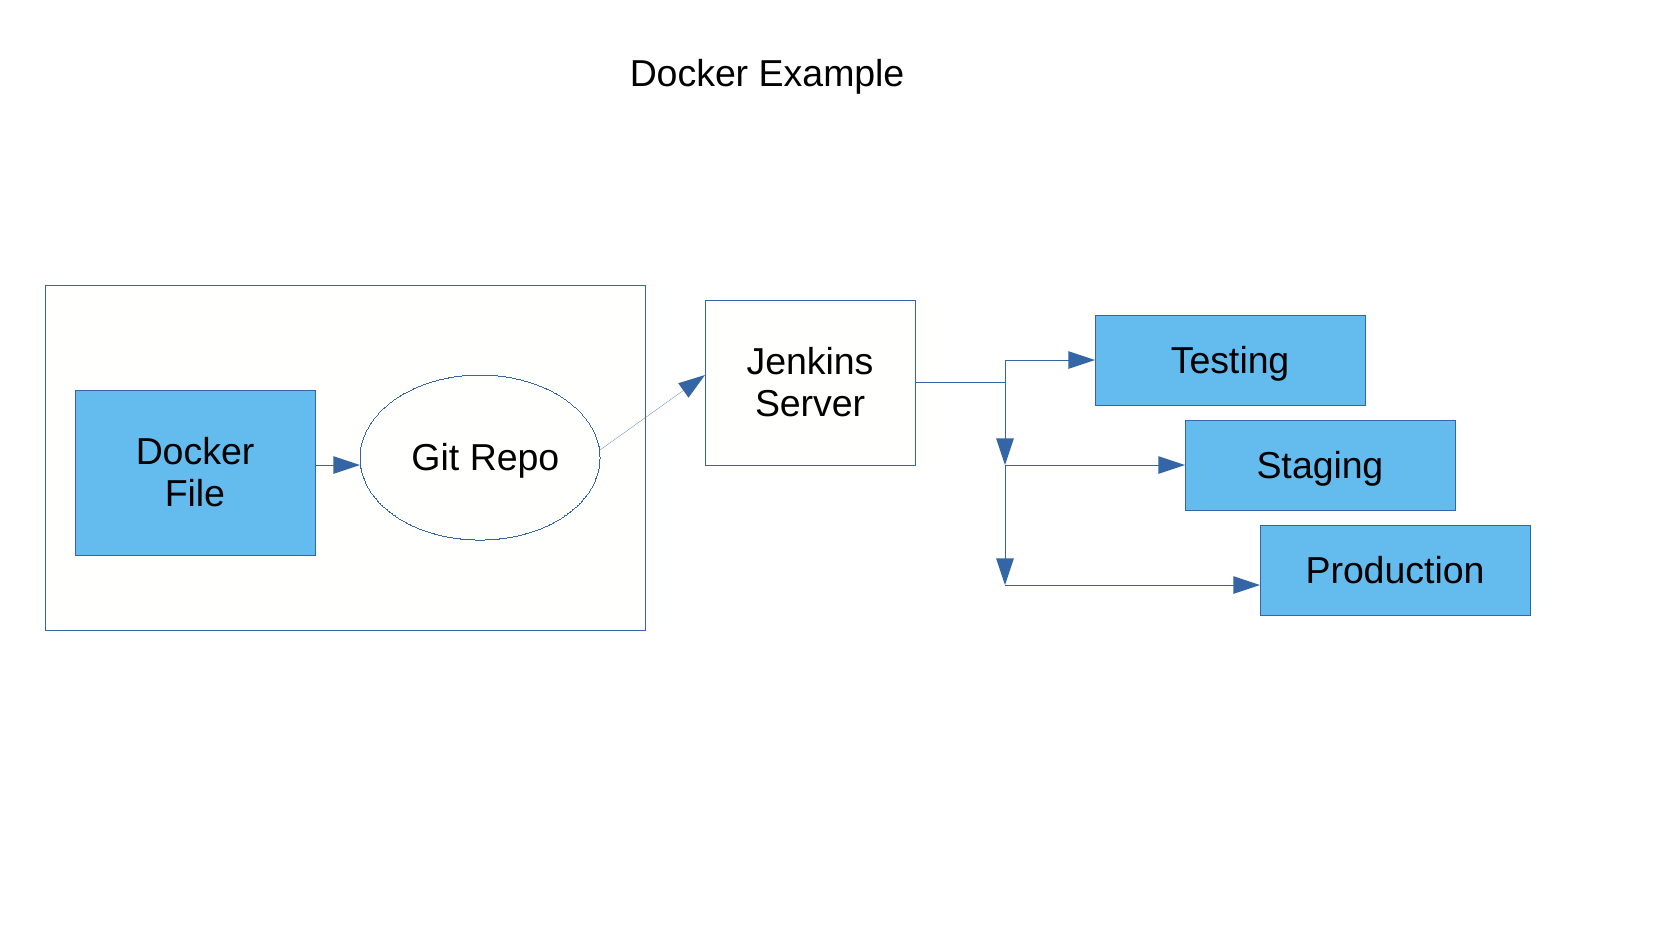

Docker Example
Jenkins
Server
Testing
 Git Repo
Docker
File
Staging
Production